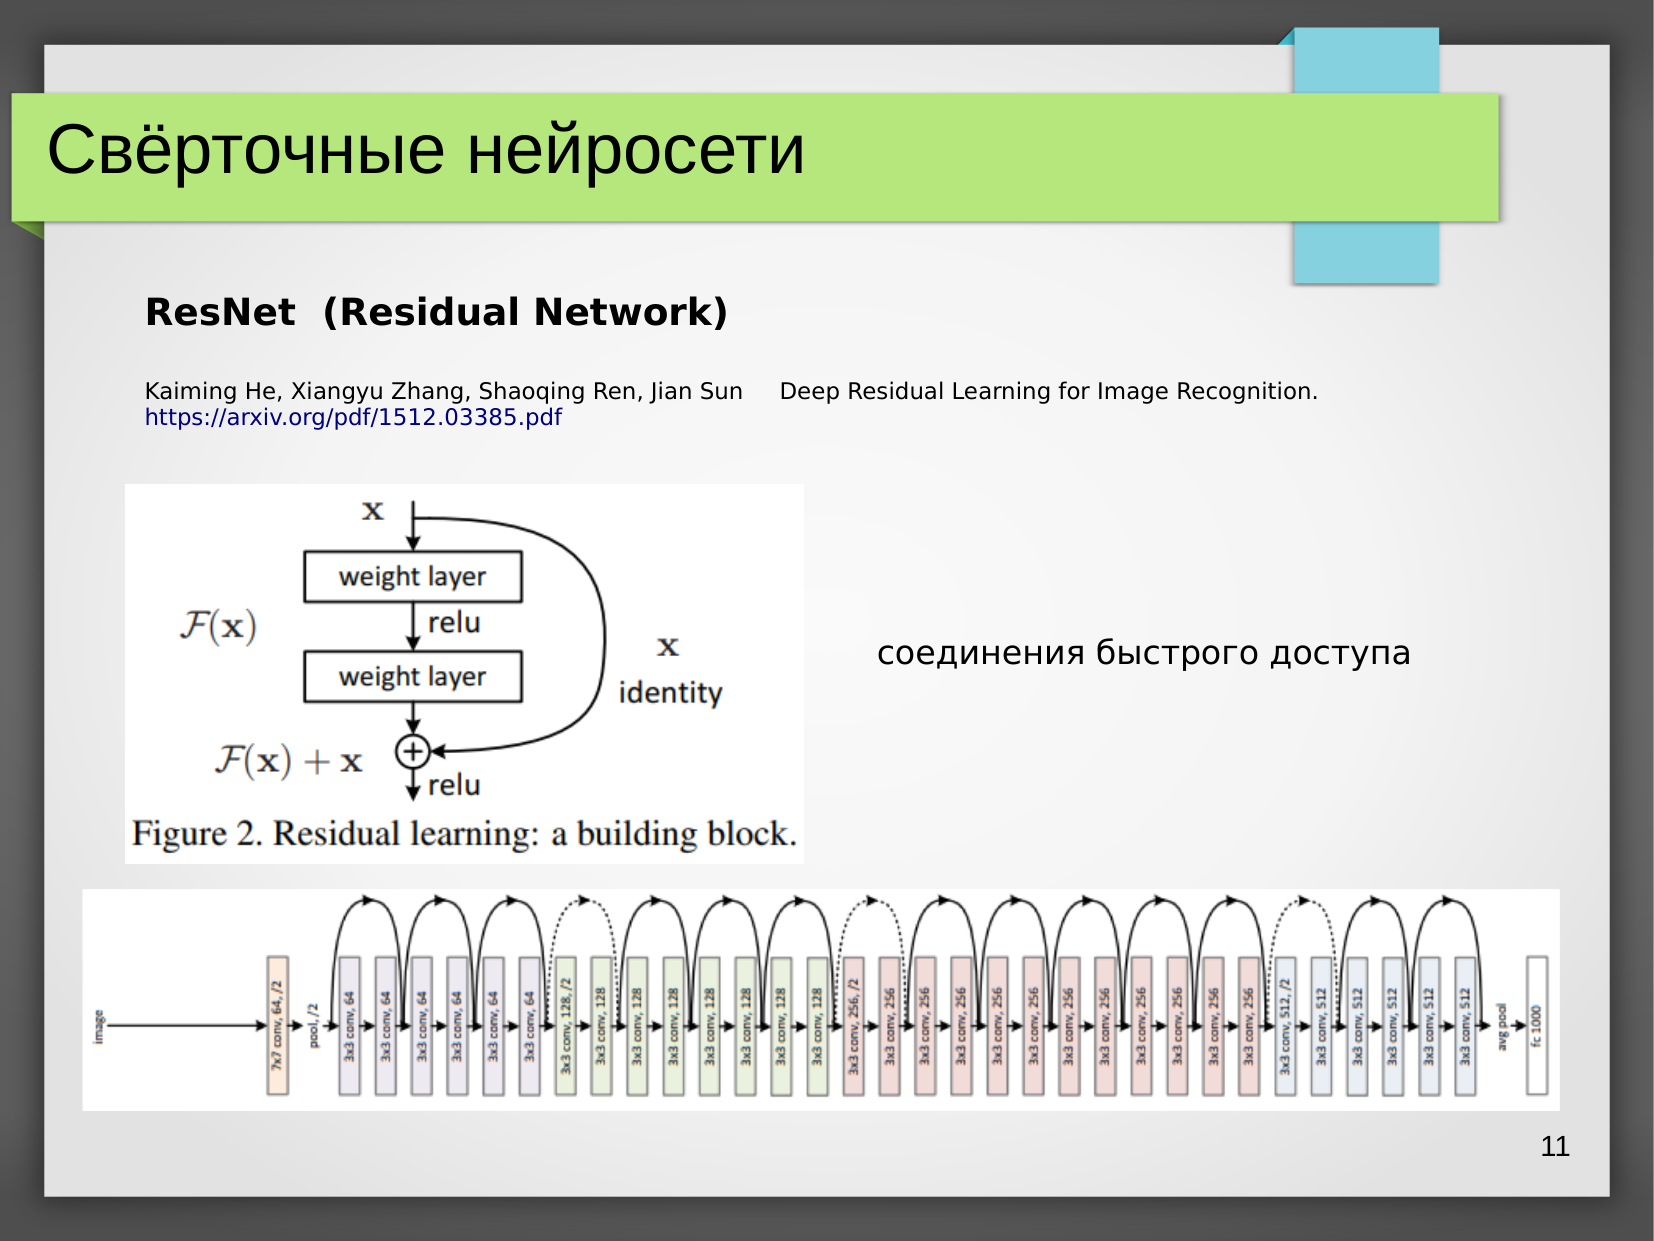

# Свёрточные нейросети
ResNet (Residual Network)
Kaiming He, Xiangyu Zhang, Shaoqing Ren, Jian Sun Deep Residual Learning for Image Recognition.
https://arxiv.org/pdf/1512.03385.pdf
соединения быстрого доступа
11